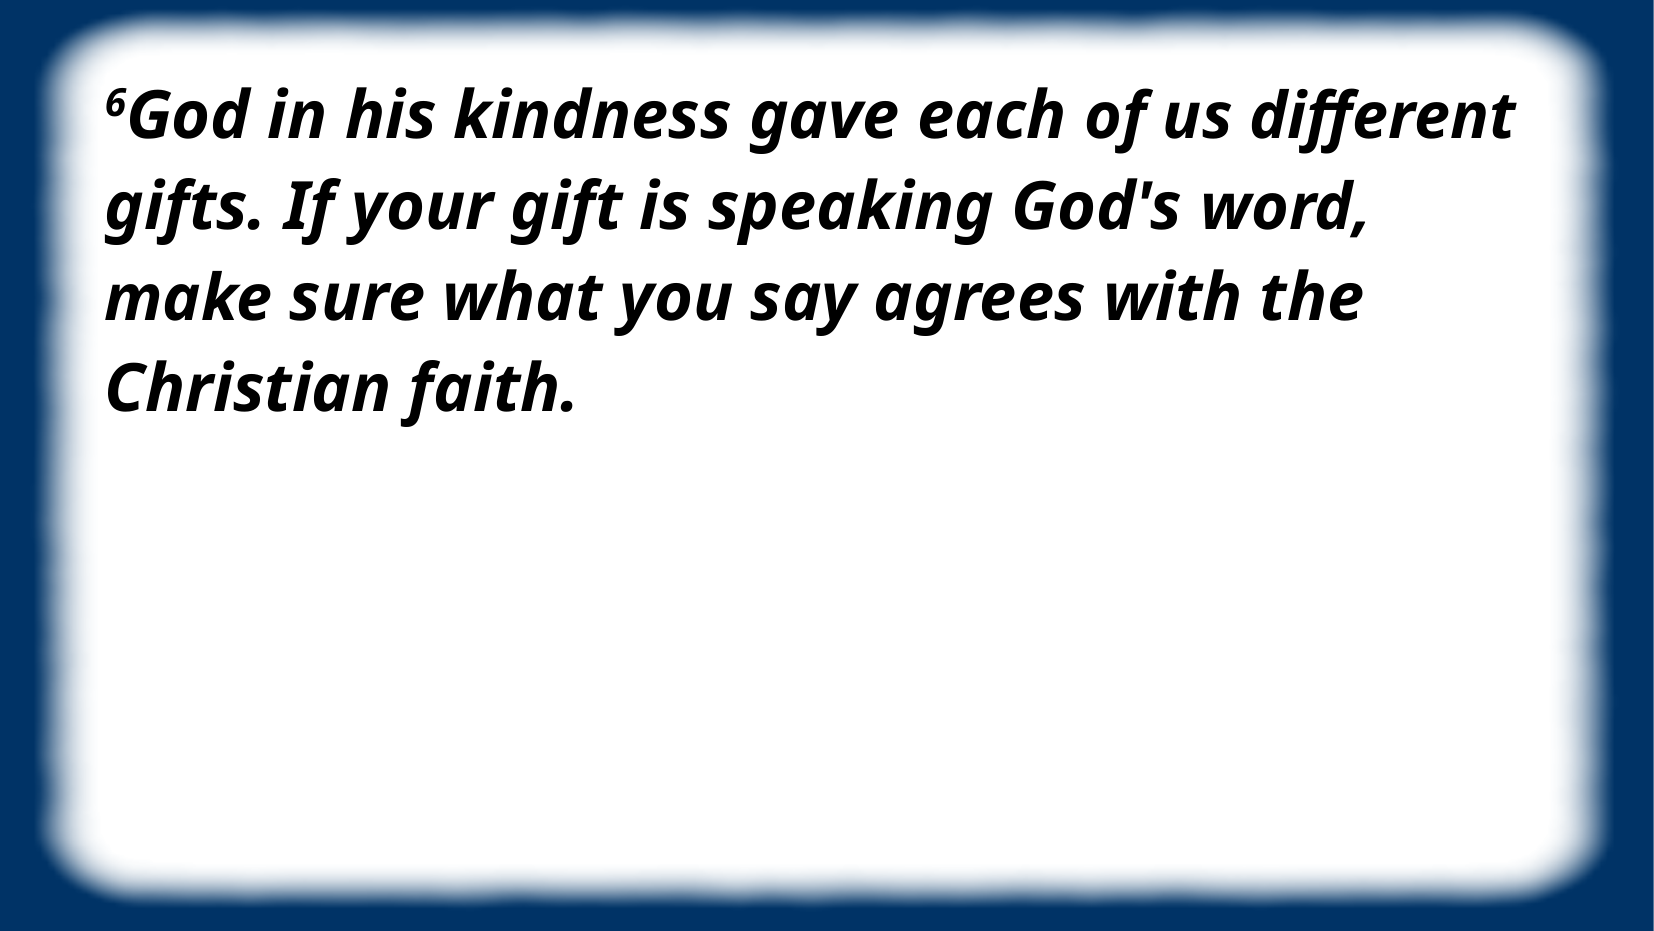

6God in his kindness gave each of us different gifts. If your gift is speaking God's word, make sure what you say agrees with the Christian faith.